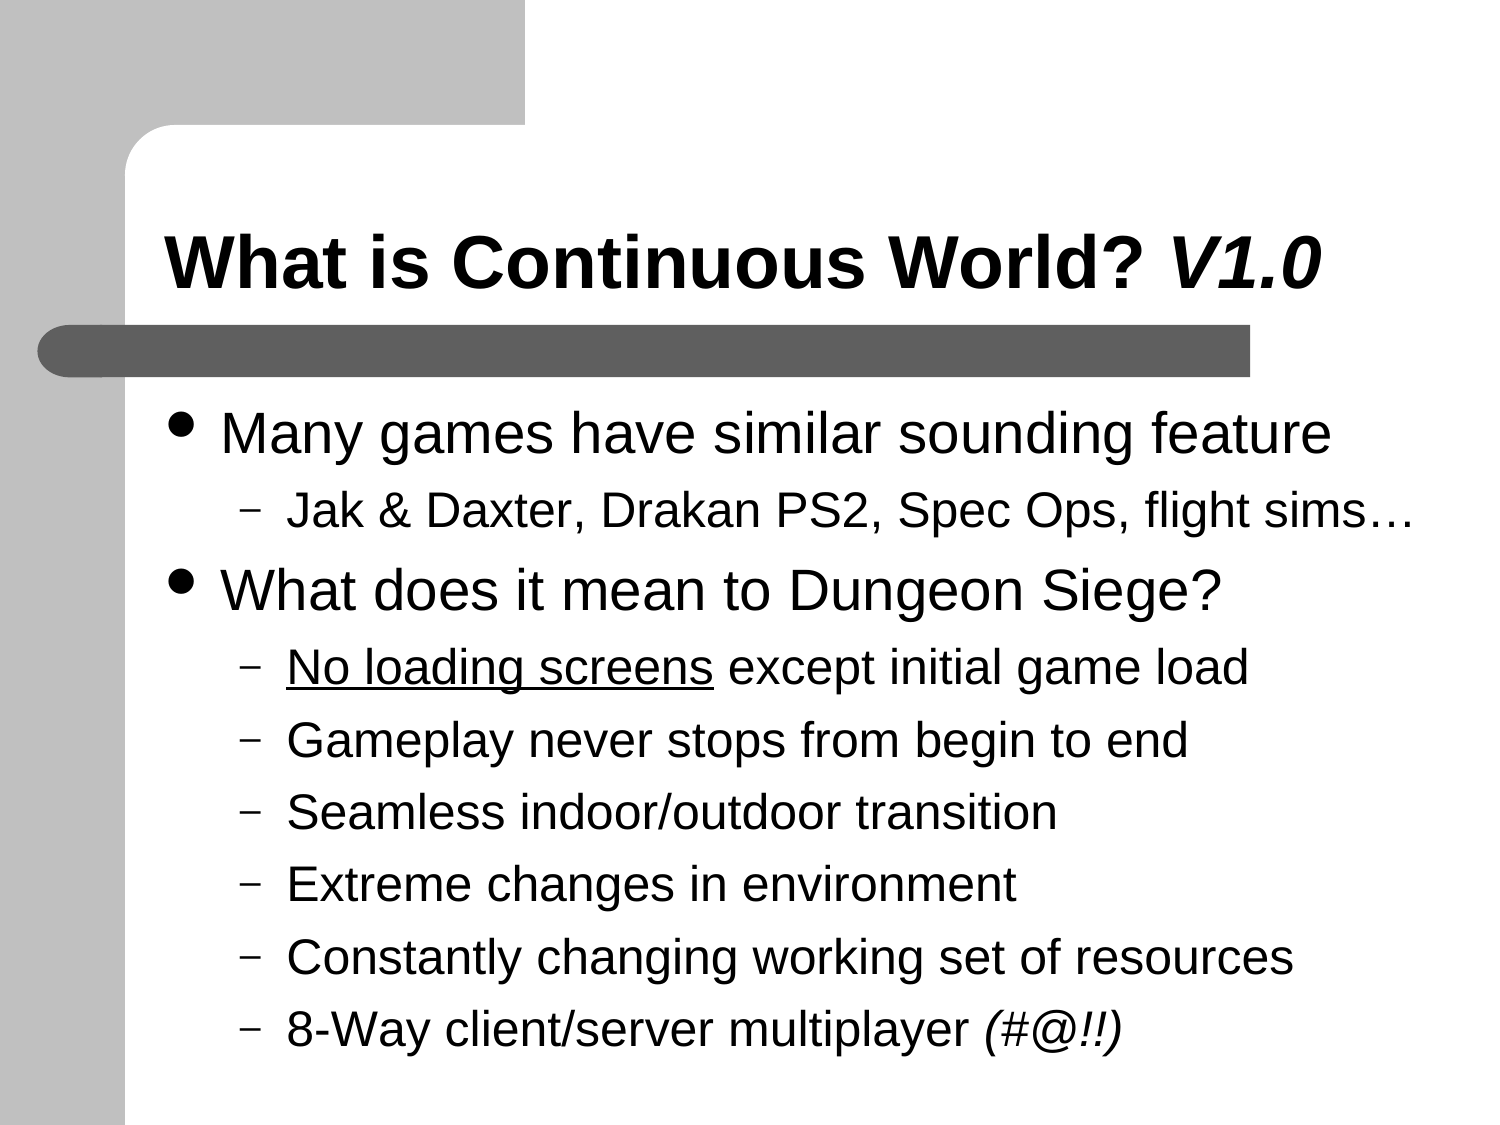

# What is Continuous World? V1.0
Many games have similar sounding feature
Jak & Daxter, Drakan PS2, Spec Ops, flight sims…
What does it mean to Dungeon Siege?
No loading screens except initial game load
Gameplay never stops from begin to end
Seamless indoor/outdoor transition
Extreme changes in environment
Constantly changing working set of resources
8-Way client/server multiplayer (#@!!)